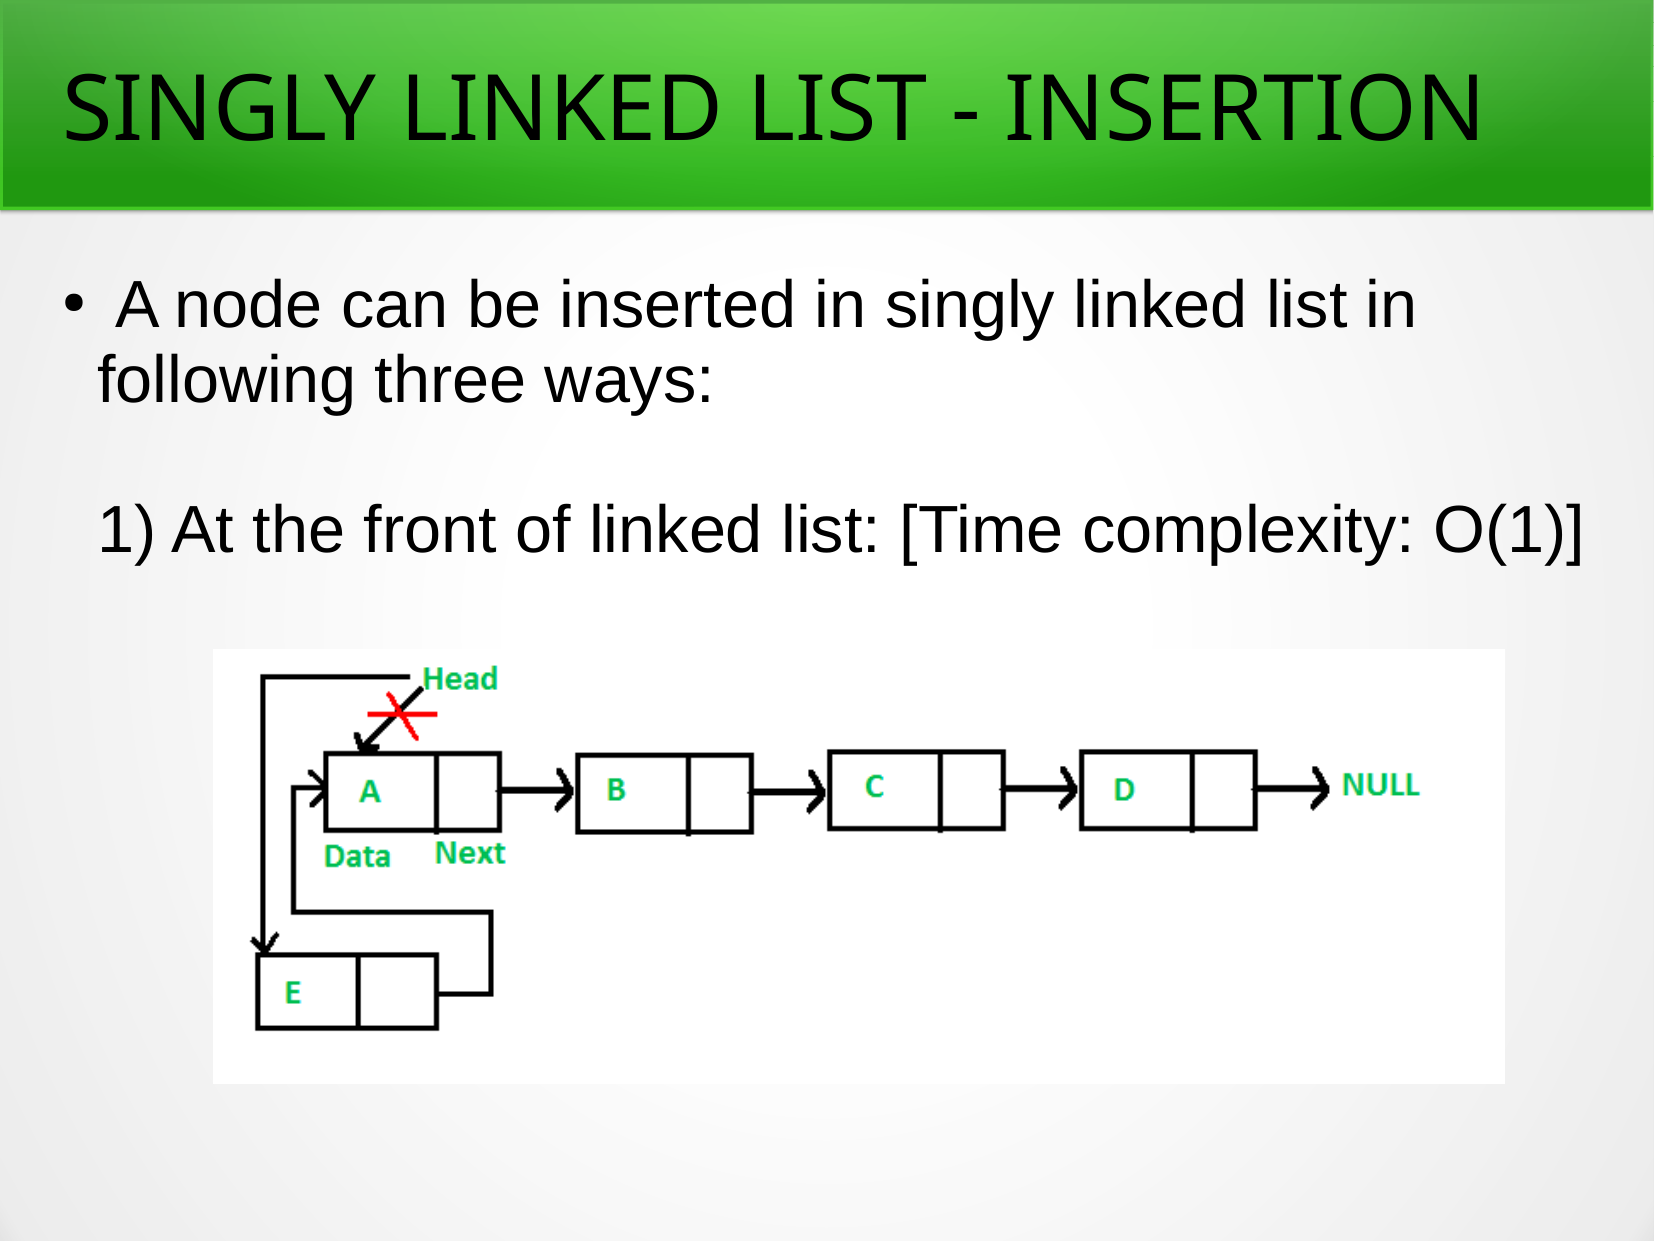

SINGLY LINKED LIST - INSERTION
 A node can be inserted in singly linked list in following three ways:
1) At the front of linked list: [Time complexity: O(1)]